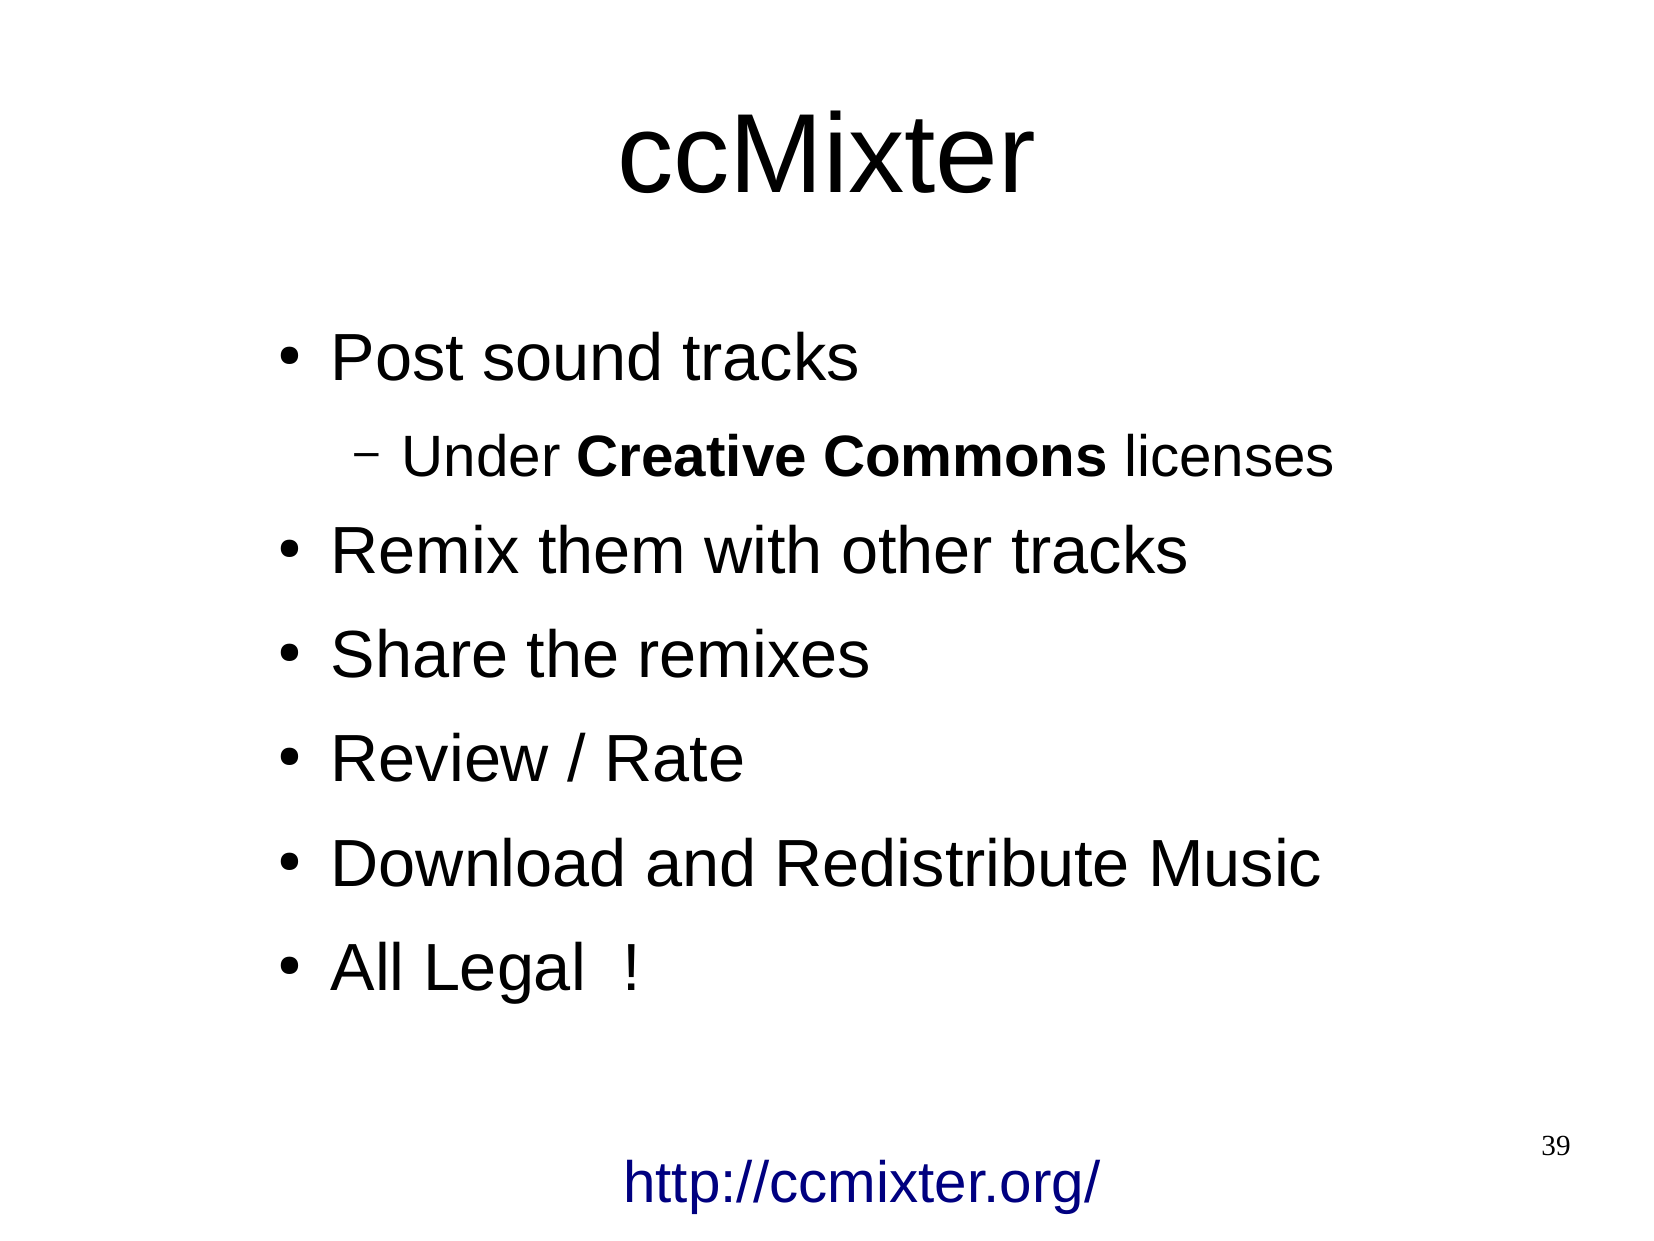

# ccMixter
Post sound tracks
Under Creative Commons licenses
Remix them with other tracks
Share the remixes
Review / Rate
Download and Redistribute Music
All Legal !
39
http://ccmixter.org/